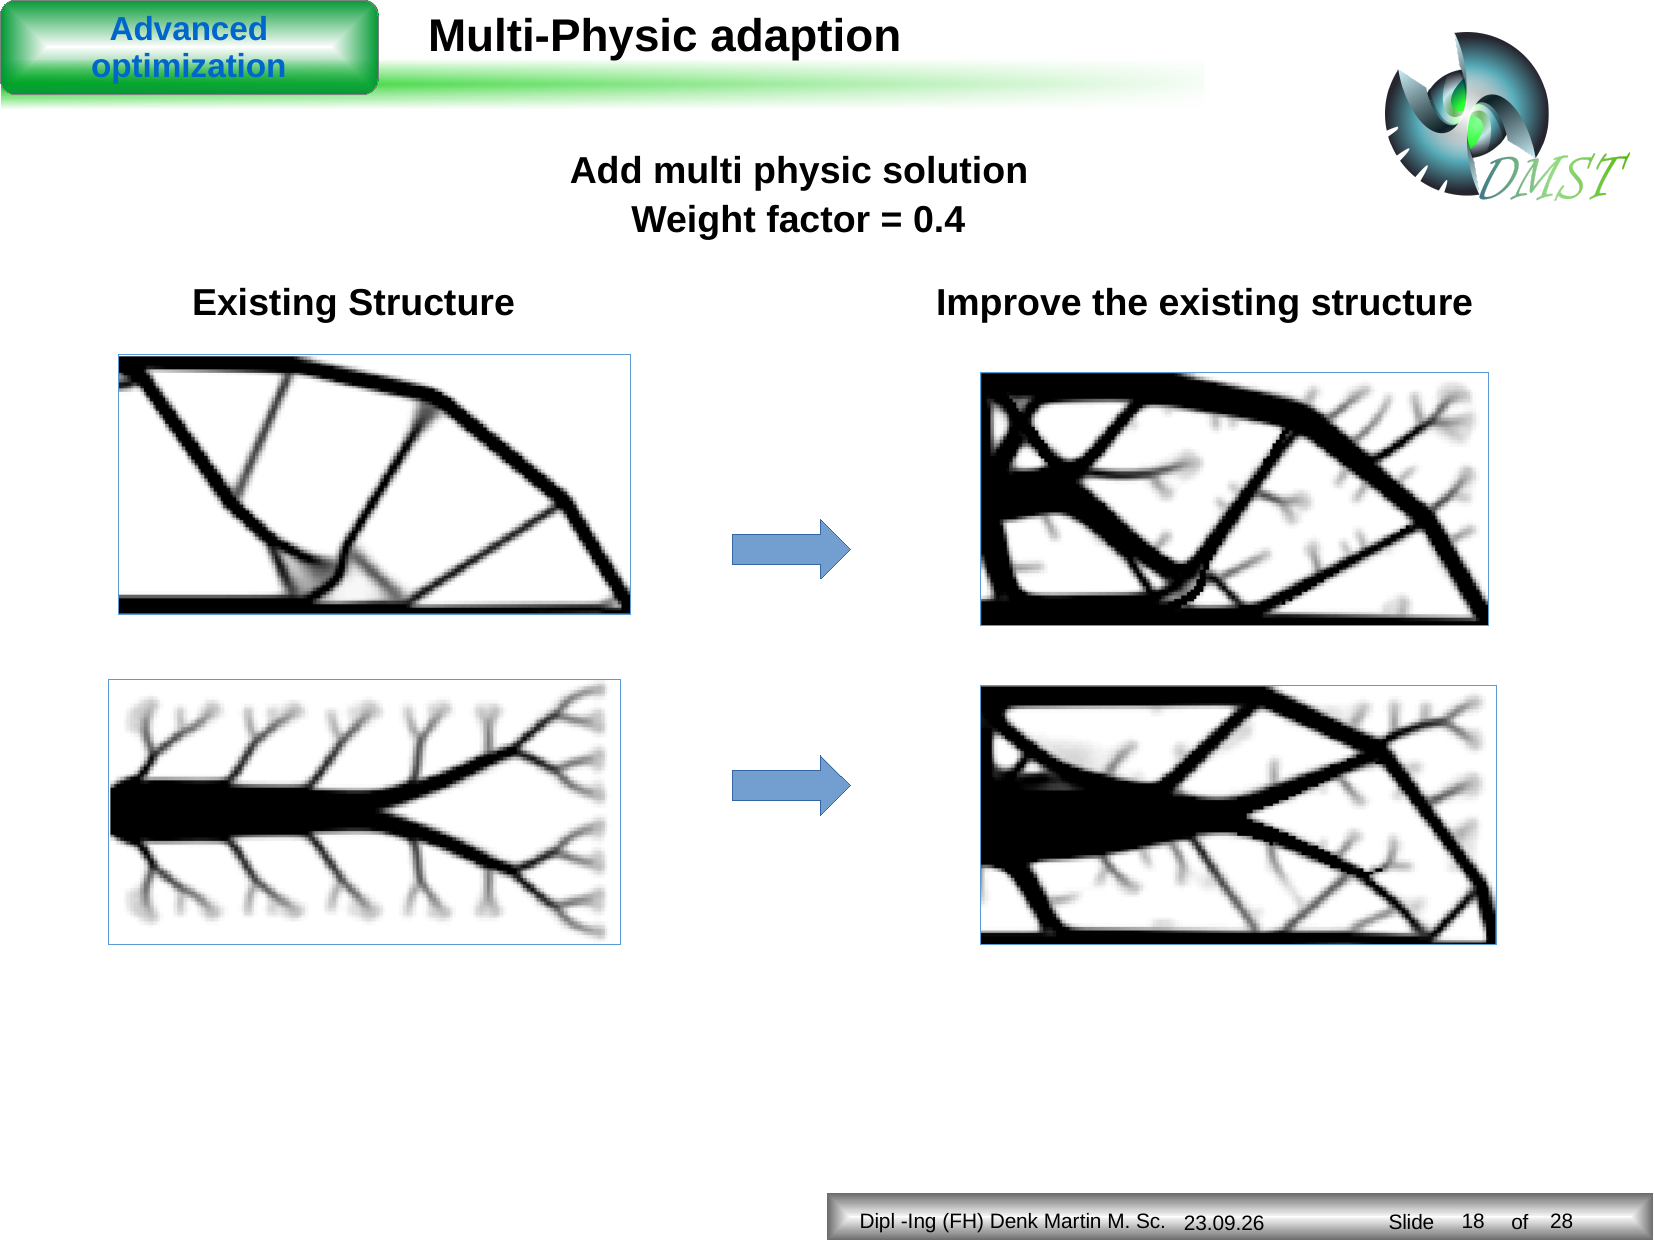

Advanced
optimization
Multi-Physic adaption
Add multi physic solution
Weight factor = 0.4
Existing Structure
Improve the existing structure